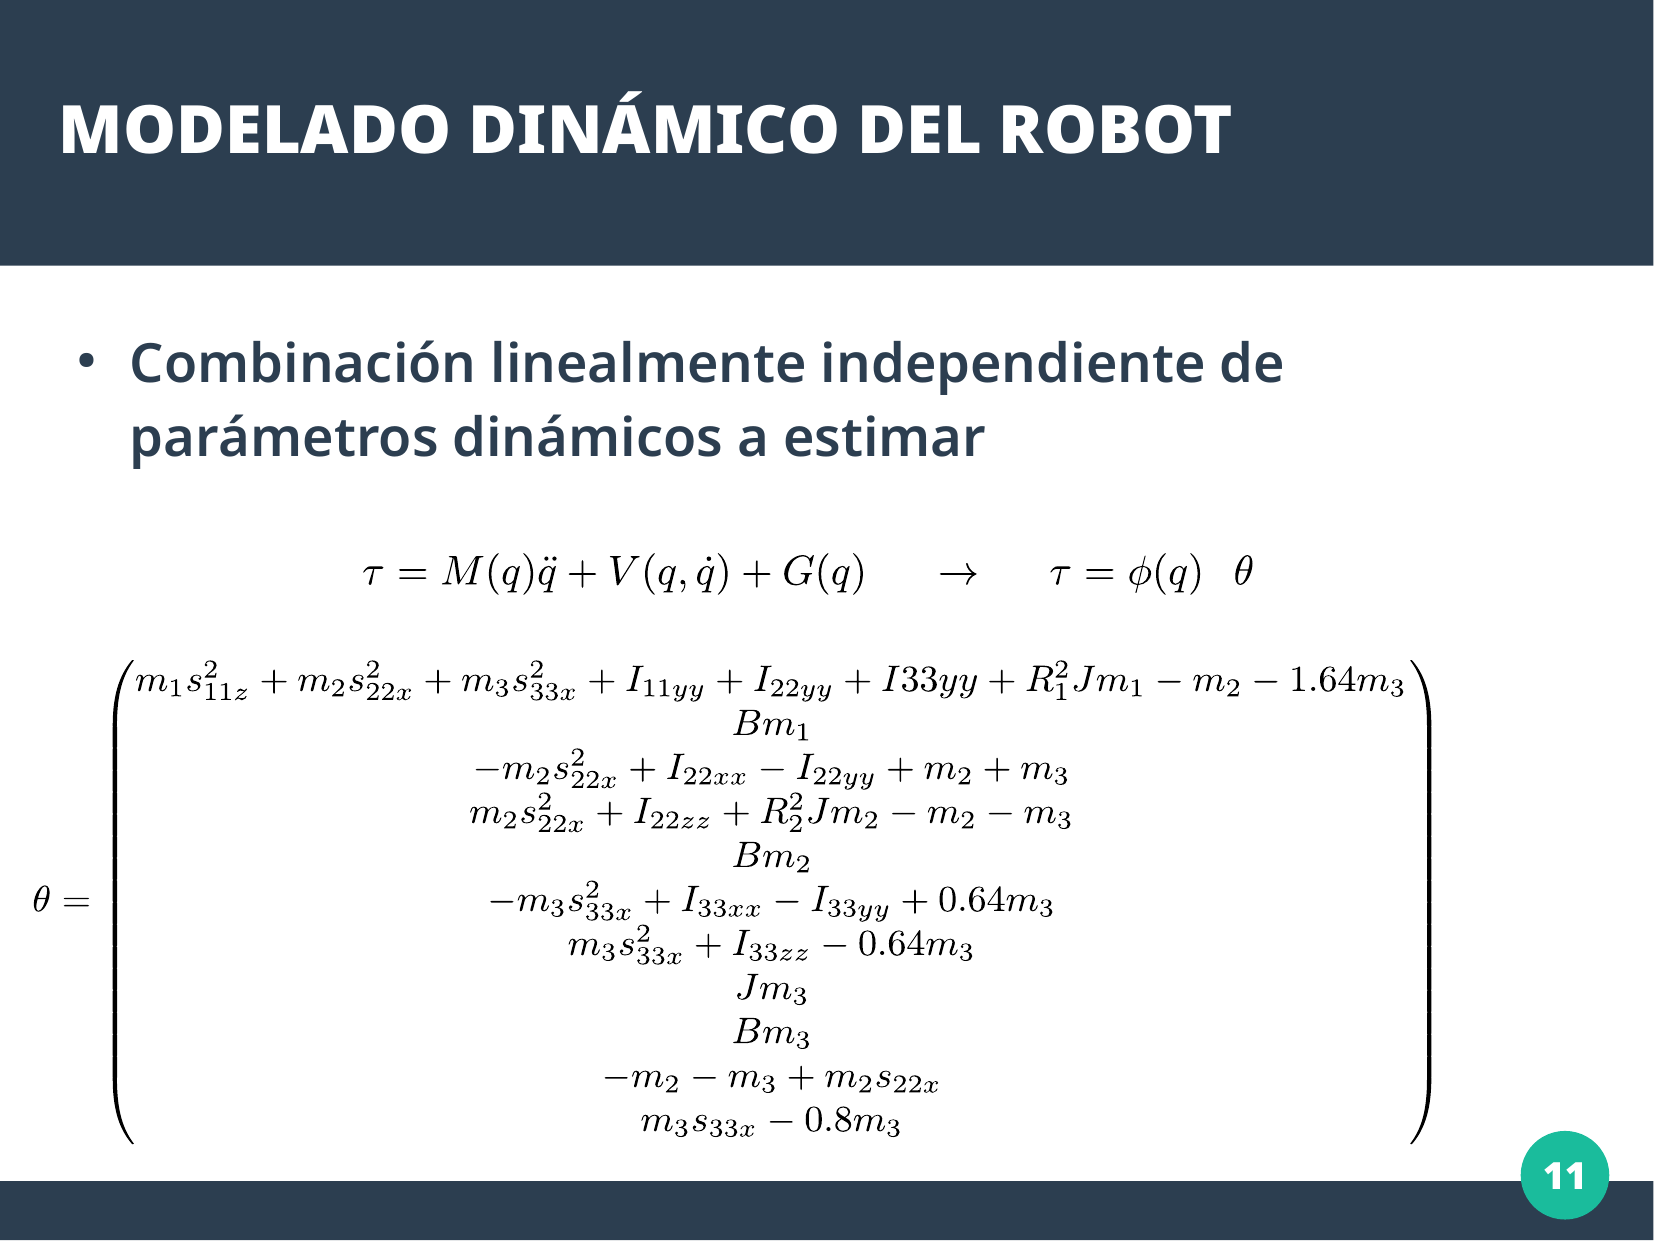

# MODELADO DINÁMICO DEL ROBOT
Combinación linealmente independiente de parámetros dinámicos a estimar
11